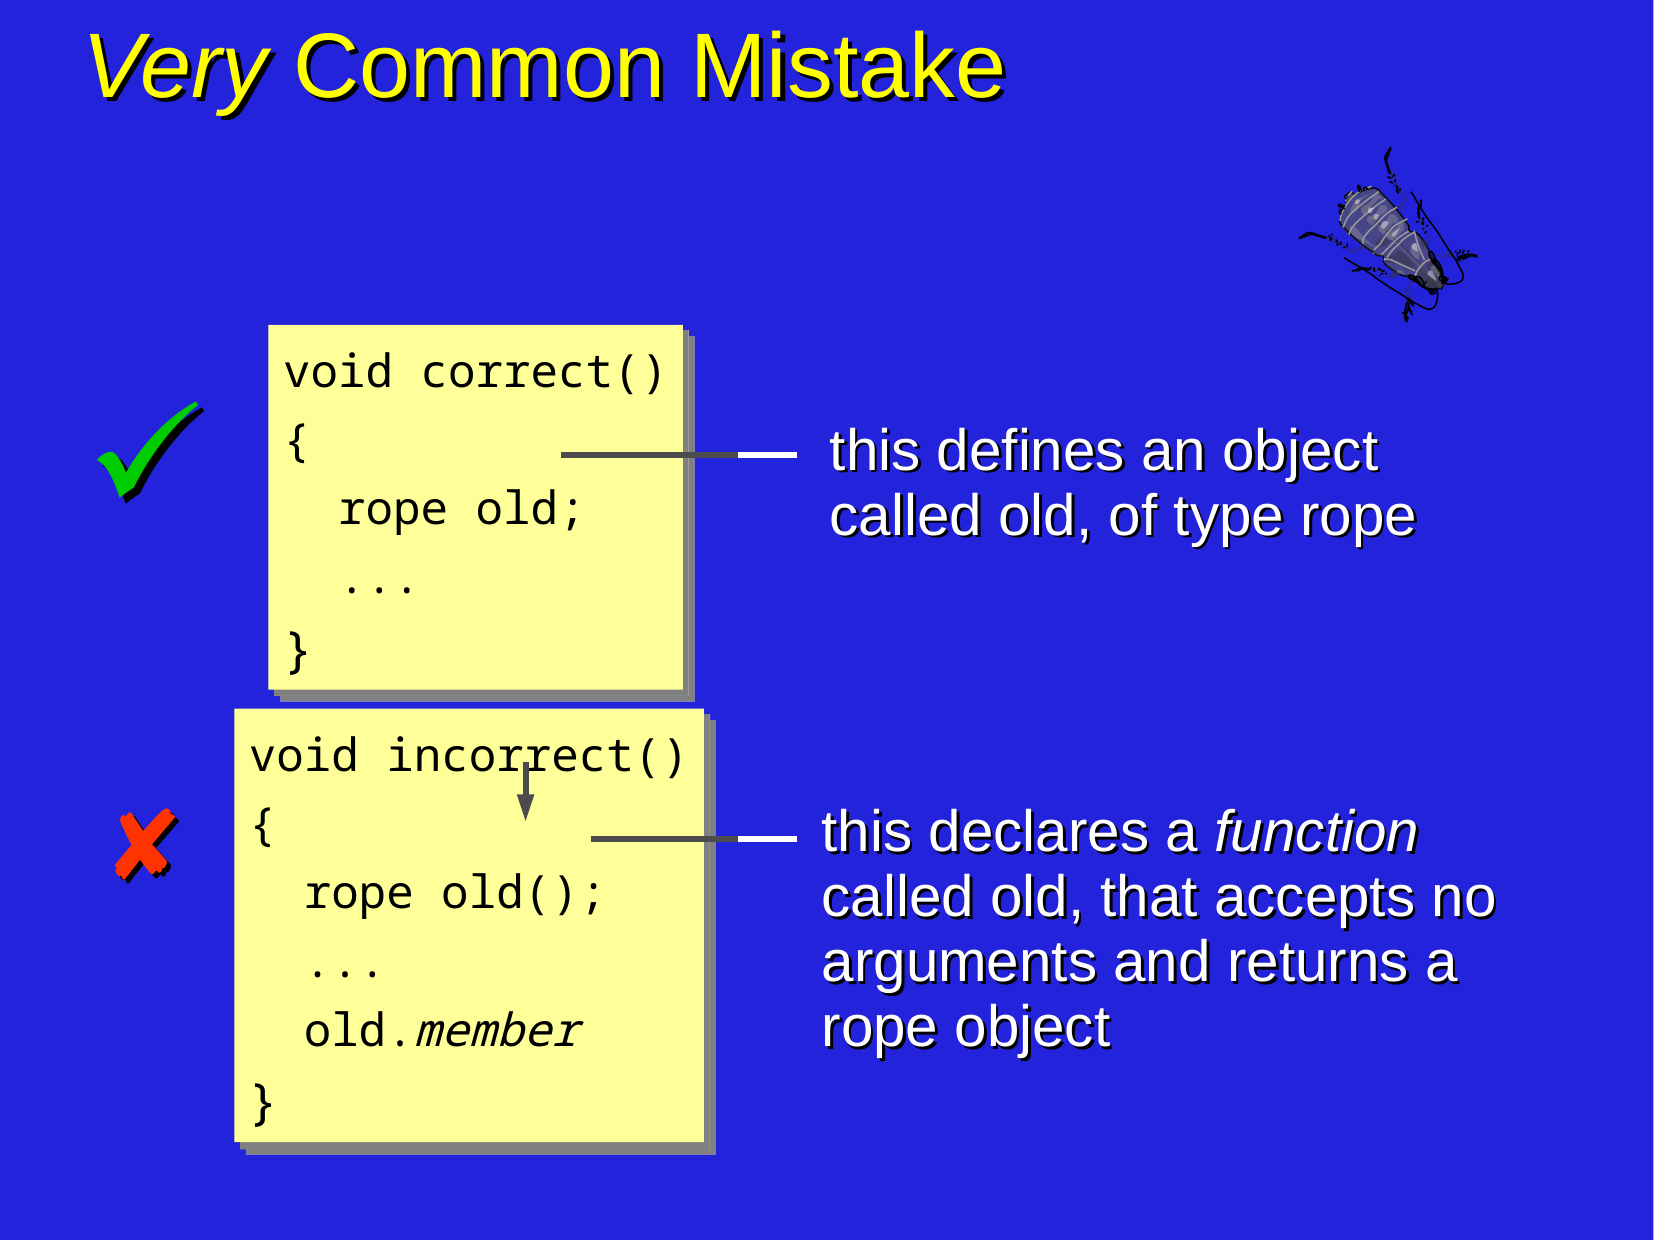

# Very Common Mistake
void correct()
{
 rope old;
 ...
}

this defines an object called old, of type rope
void incorrect()
{
 rope old();
 ...
 old.member
}

this declares a function called old, that accepts no arguments and returns a rope object